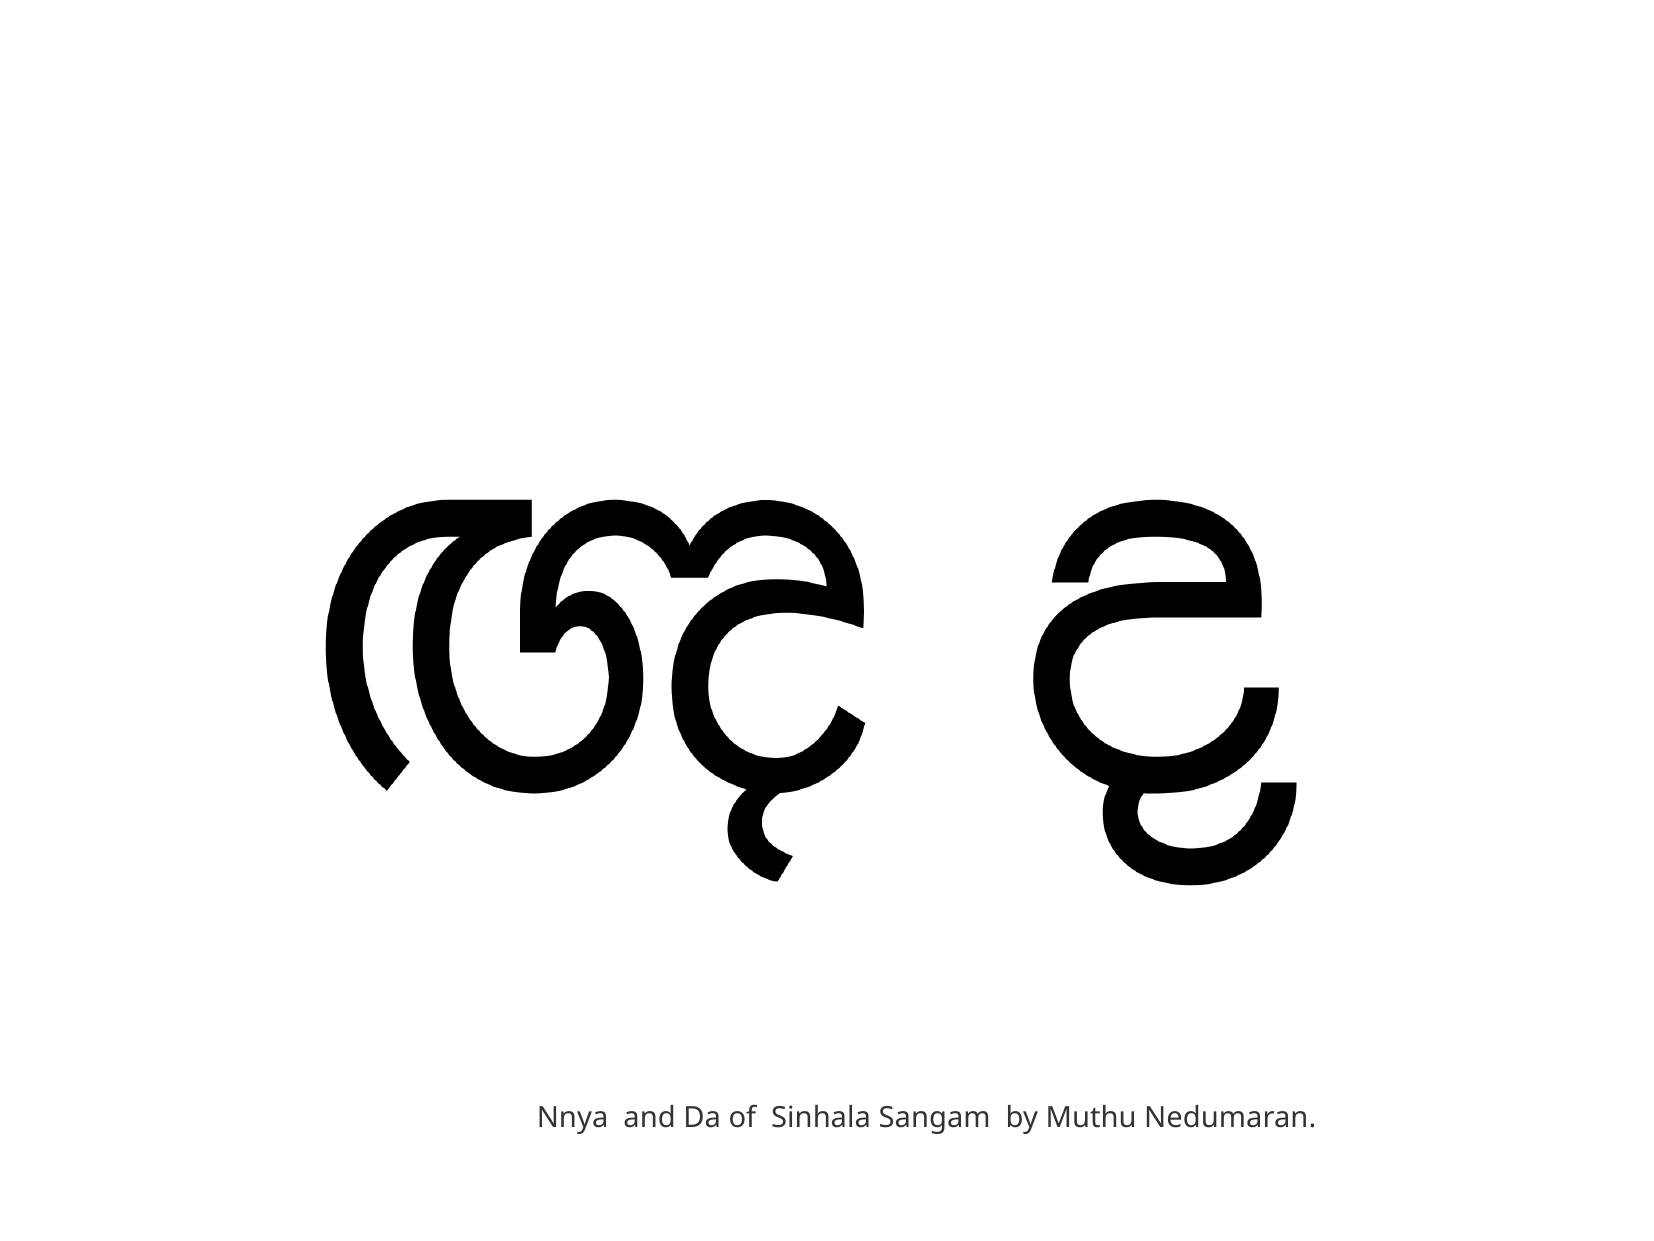

#
Nnya and Da of Sinhala Sangam by Muthu Nedumaran.